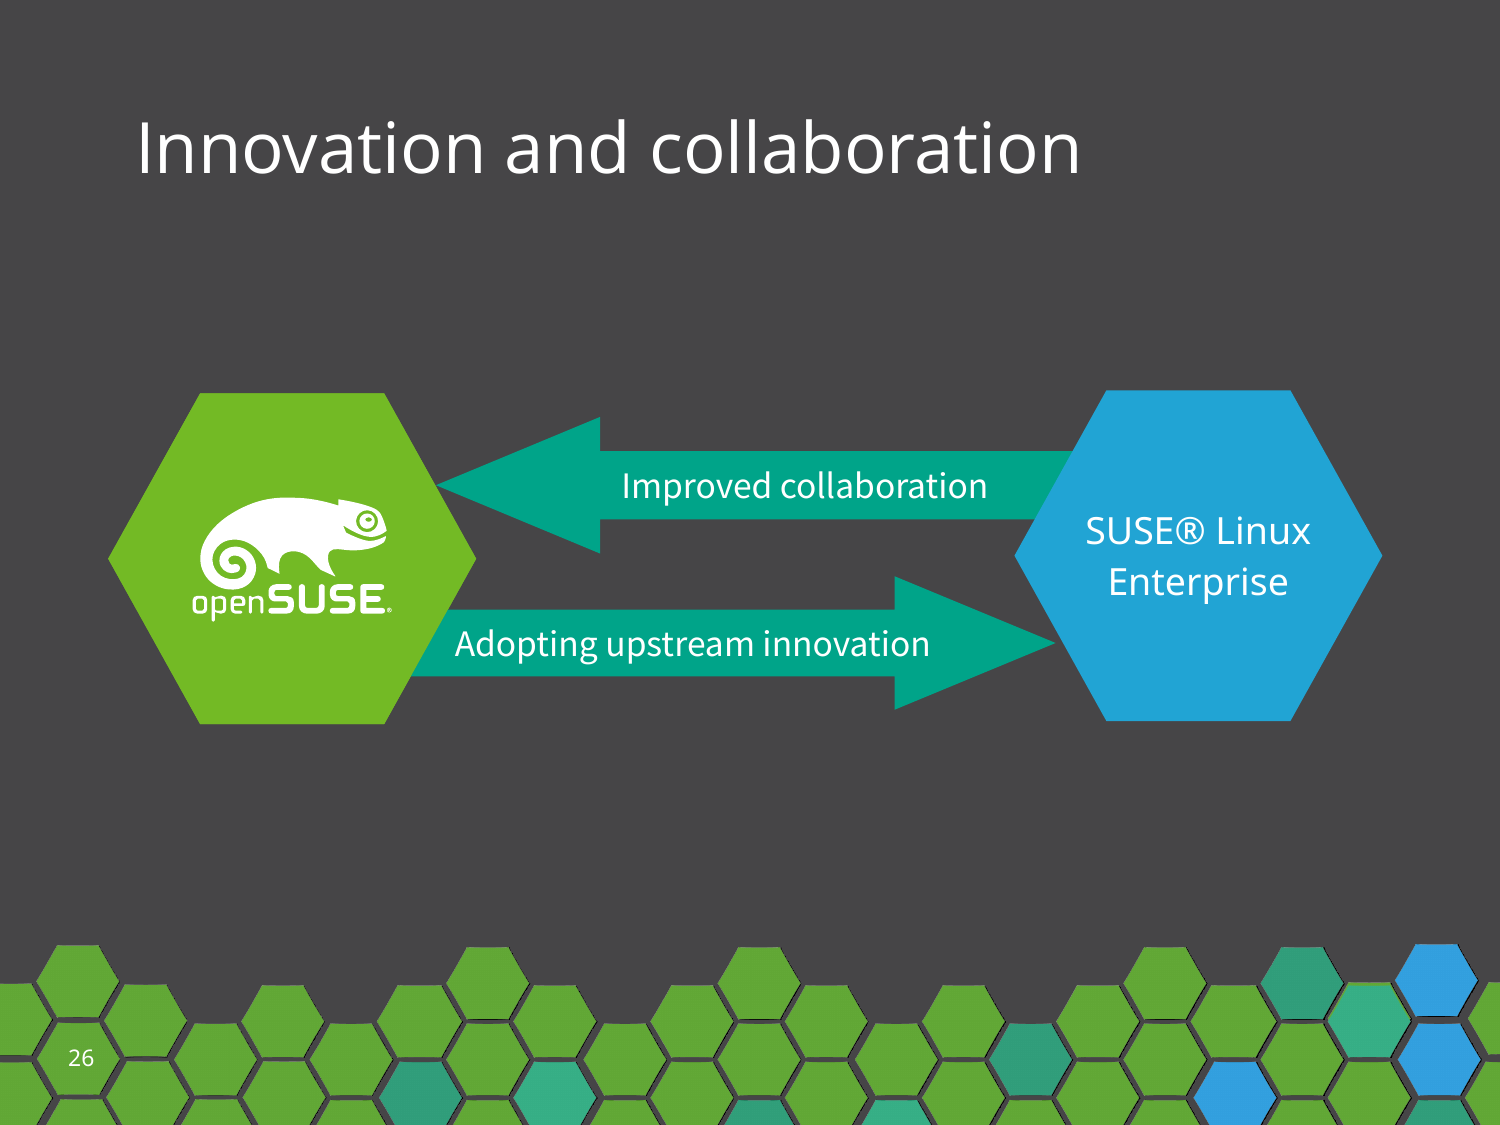

# Innovation and collaboration
SUSE® Linux
Enterprise
Improved collaboration
Adopting upstream innovation